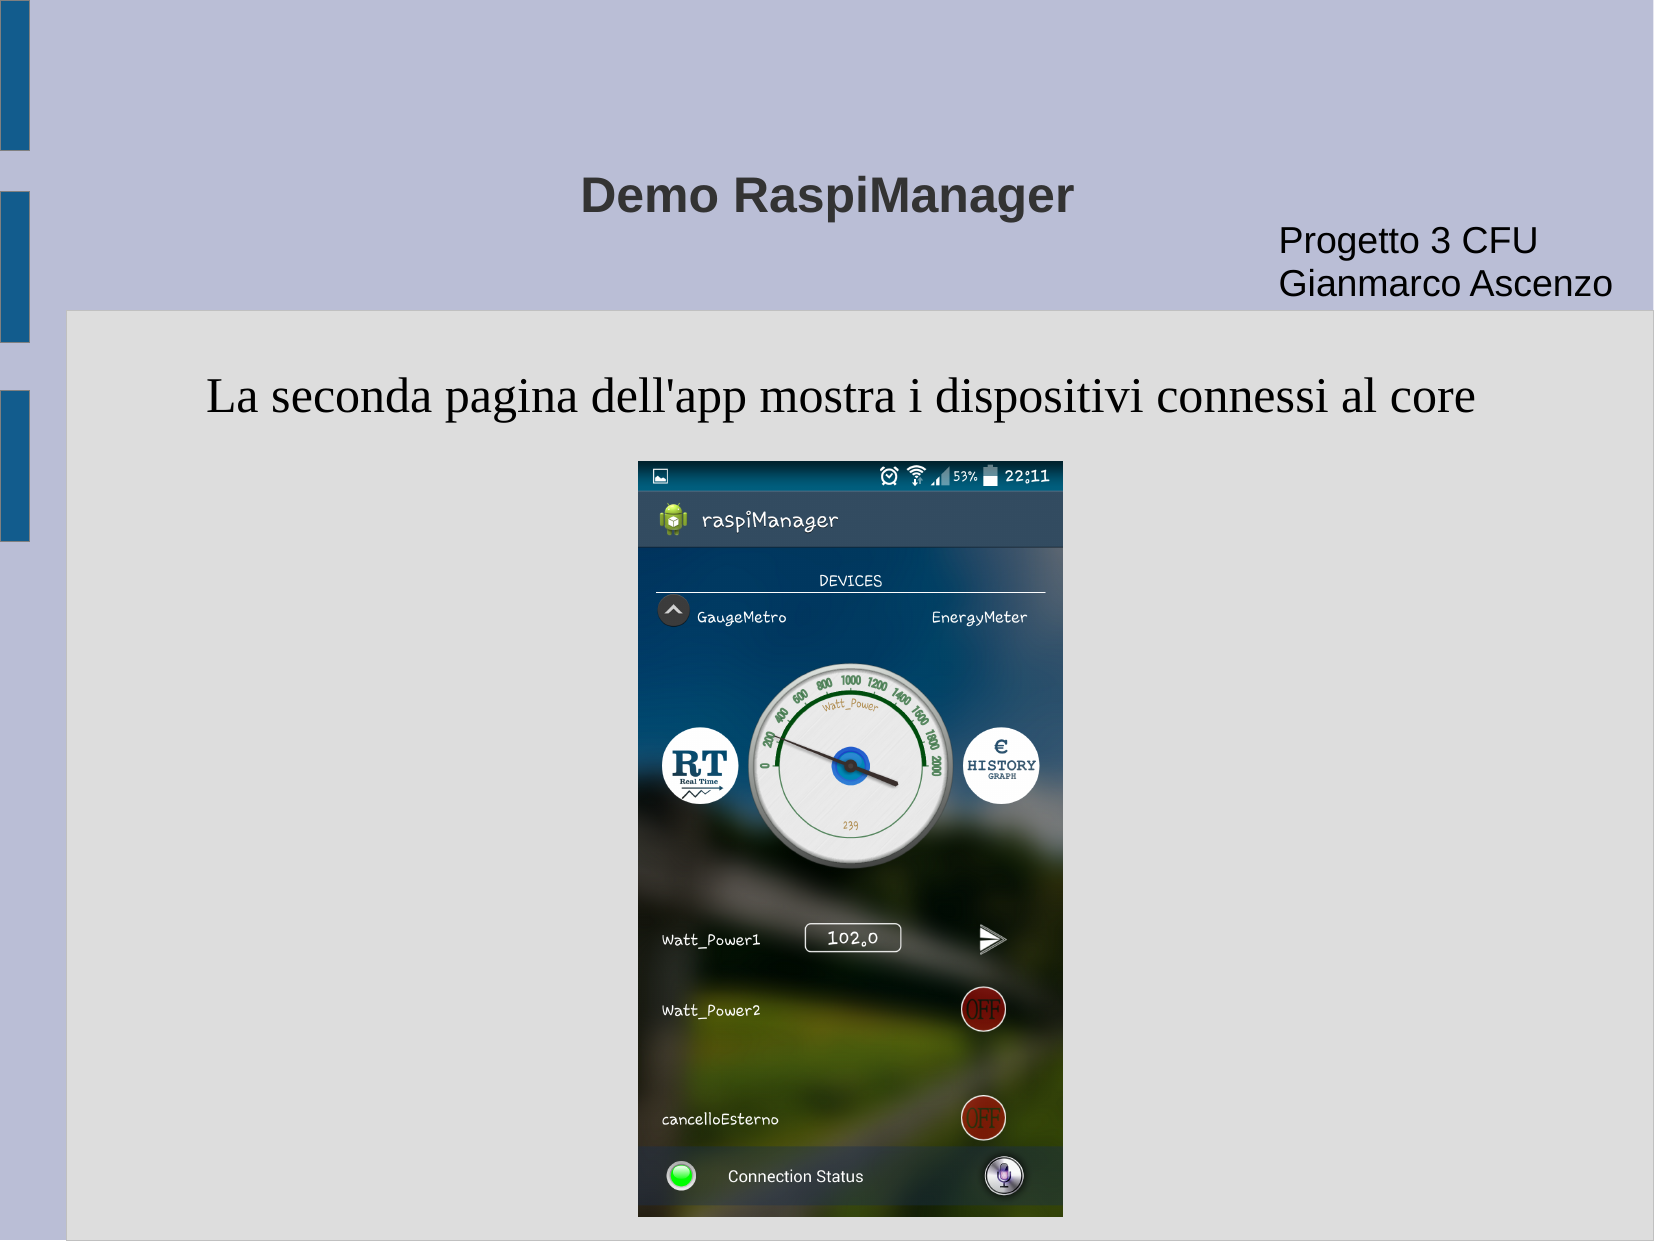

# Demo RaspiManager
Progetto 3 CFU Gianmarco Ascenzo
La seconda pagina dell'app mostra i dispositivi connessi al core